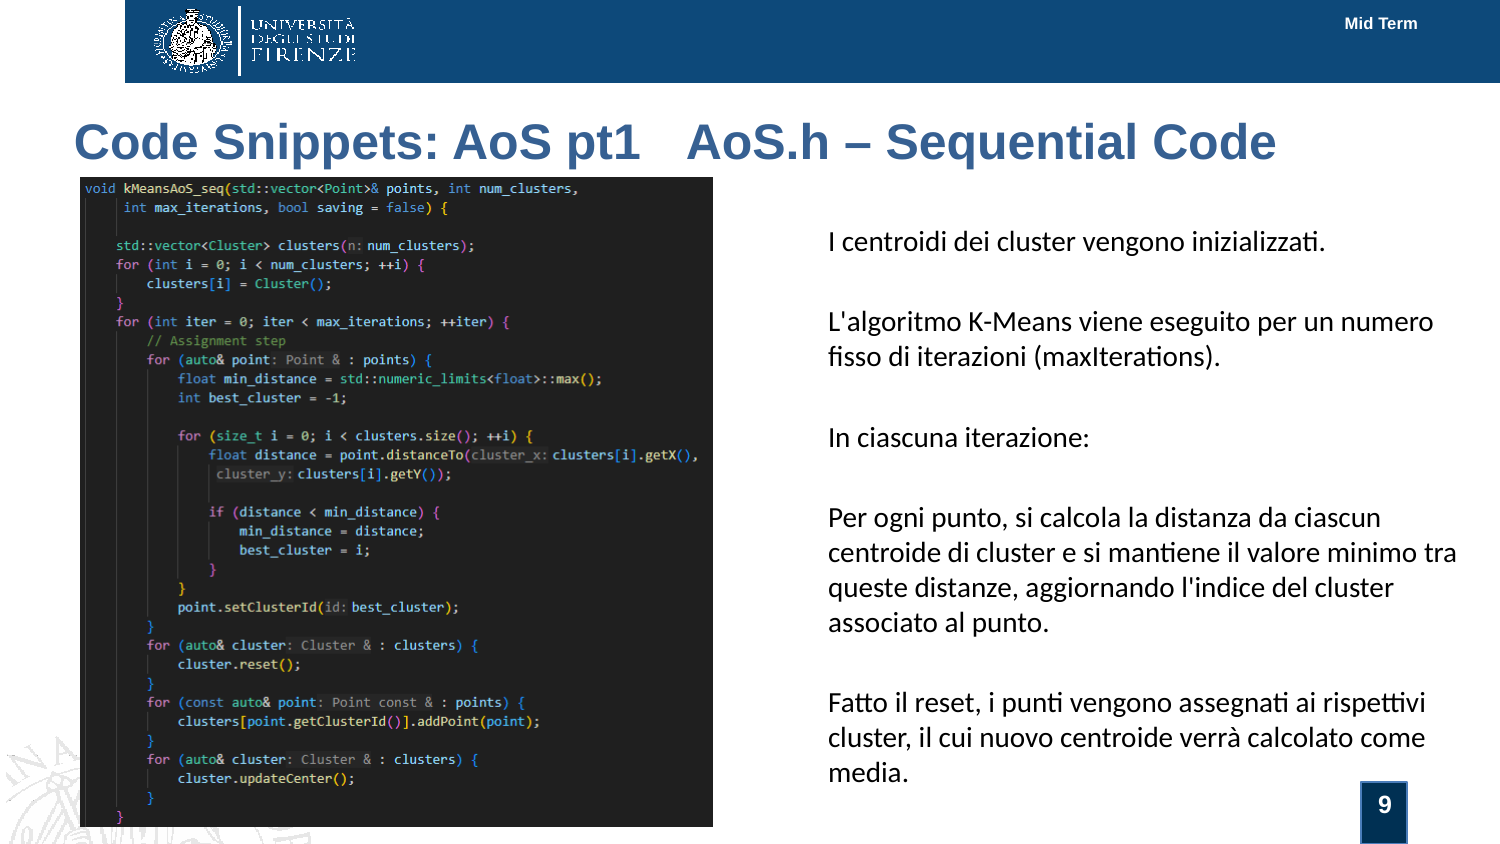

Mid Term
Code Snippets: AoS pt1	 AoS.h – Sequential Code
I centroidi dei cluster vengono inizializzati.
L'algoritmo K-Means viene eseguito per un numero fisso di iterazioni (maxIterations).
In ciascuna iterazione:
Per ogni punto, si calcola la distanza da ciascun centroide di cluster e si mantiene il valore minimo tra queste distanze, aggiornando l'indice del cluster associato al punto.
Fatto il reset, i punti vengono assegnati ai rispettivi cluster, il cui nuovo centroide verrà calcolato come media.